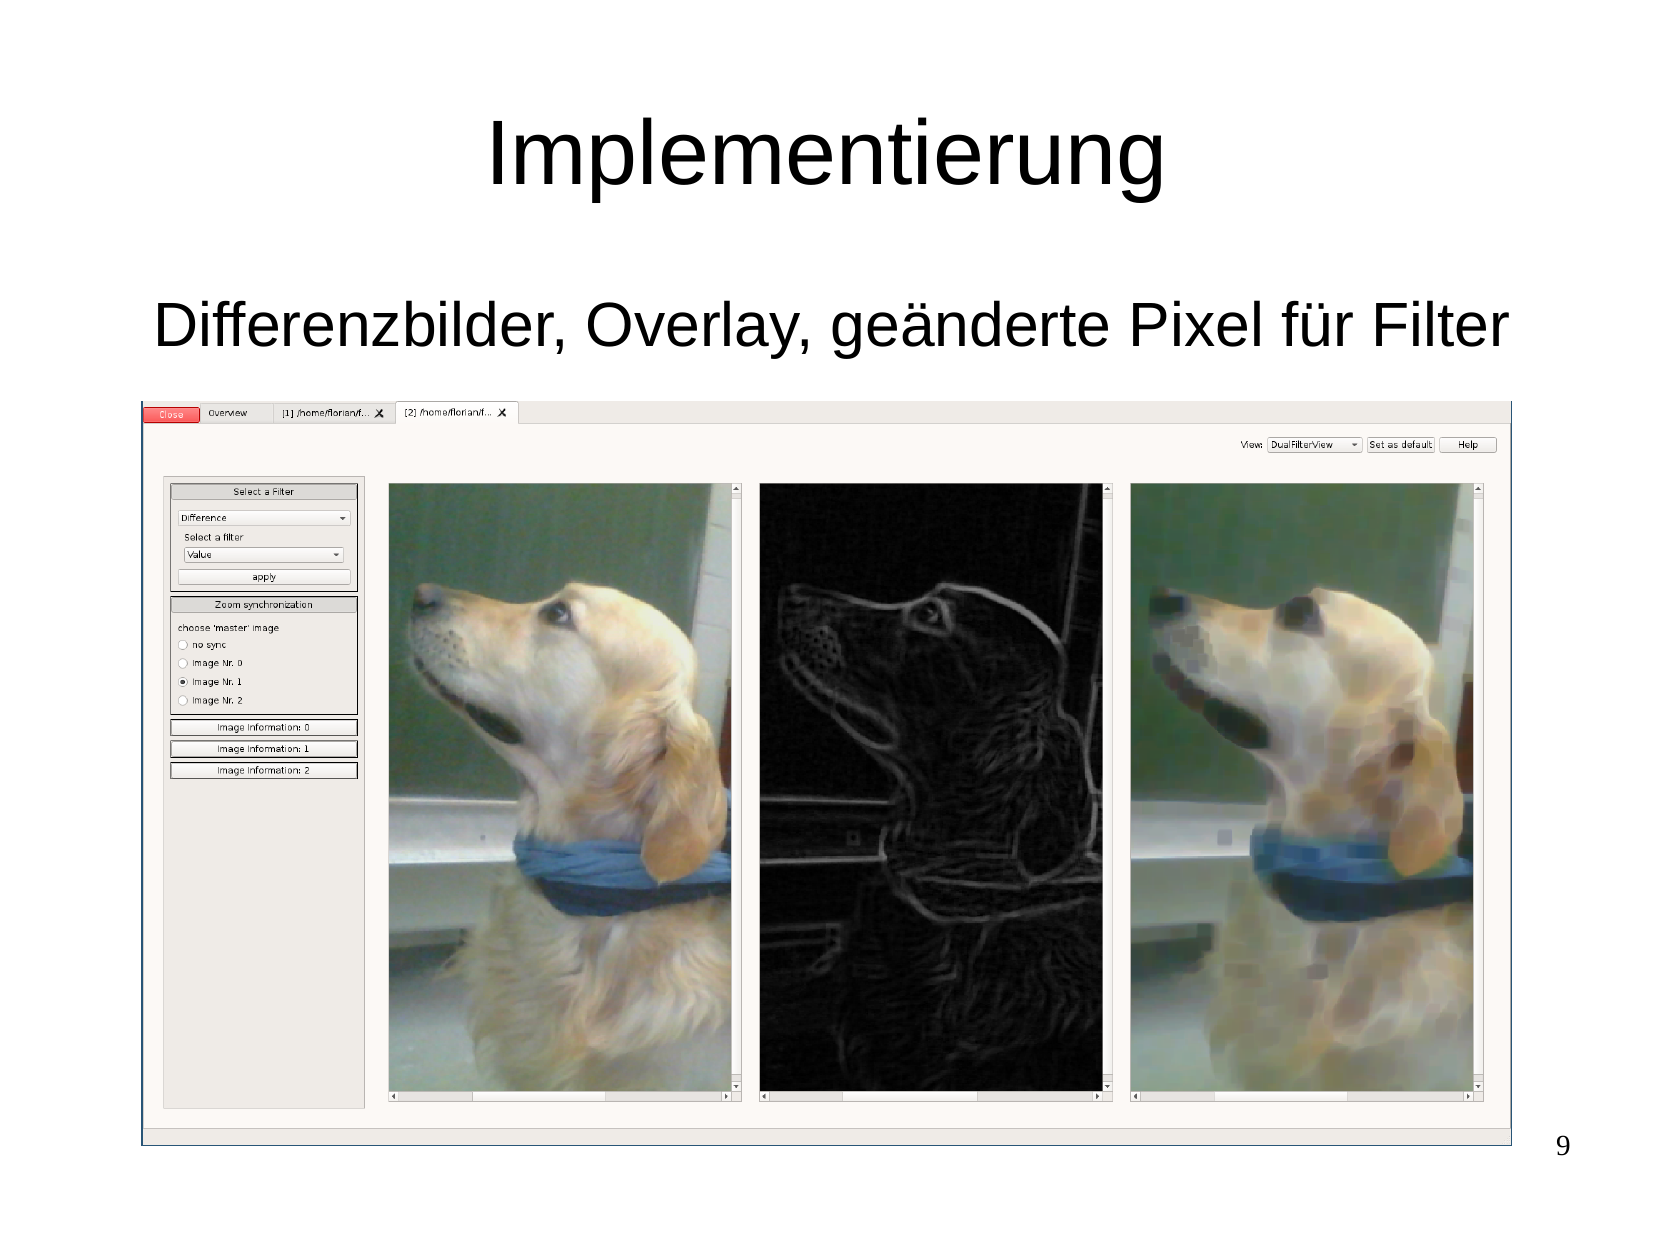

# Implementierung
Differenzbilder, Overlay, geänderte Pixel für Filter
9